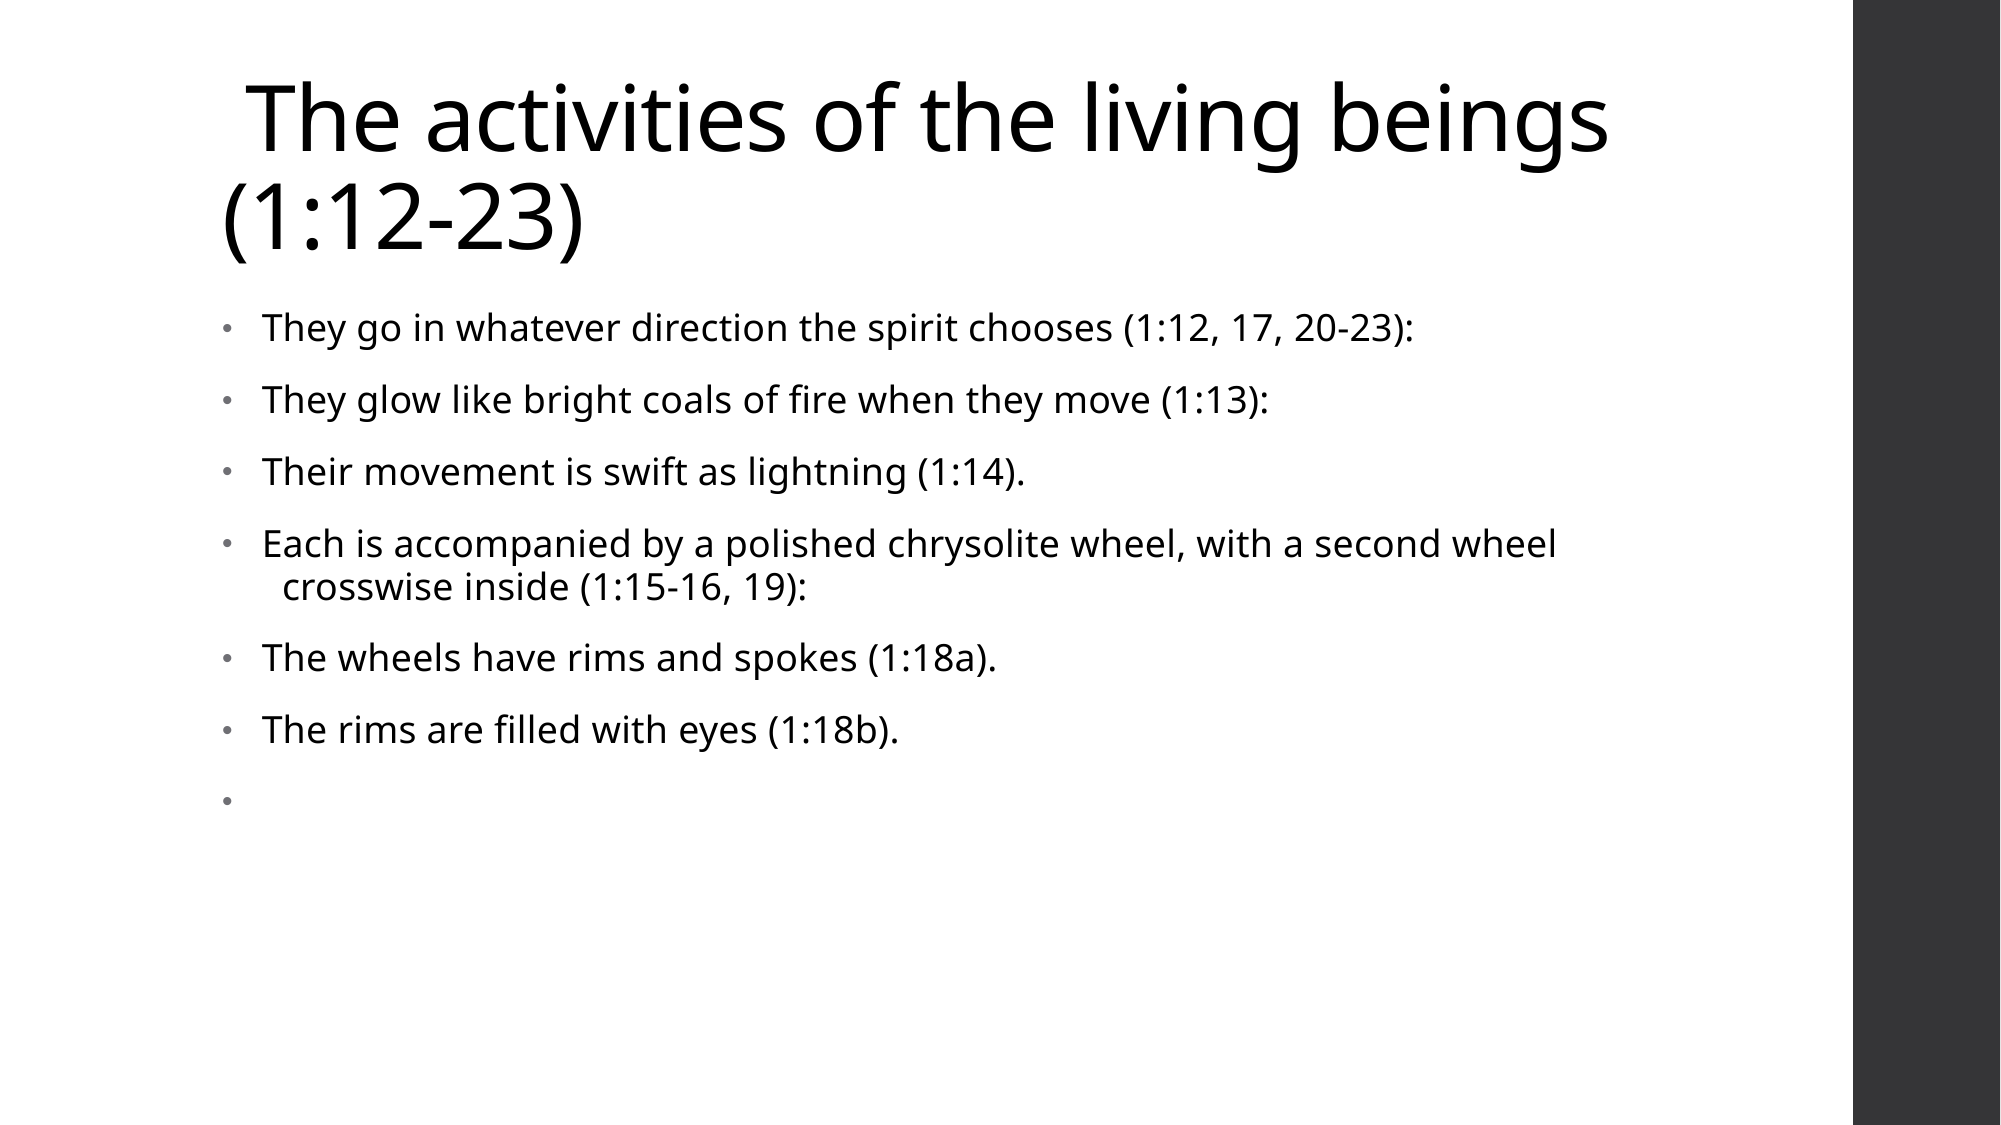

# The activities of the living beings (1:12-23)
 They go in whatever direction the spirit chooses (1:12, 17, 20-23):
 They glow like bright coals of fire when they move (1:13):
 Their movement is swift as lightning (1:14).
 Each is accompanied by a polished chrysolite wheel, with a second wheel crosswise inside (1:15-16, 19):
 The wheels have rims and spokes (1:18a).
 The rims are filled with eyes (1:18b).